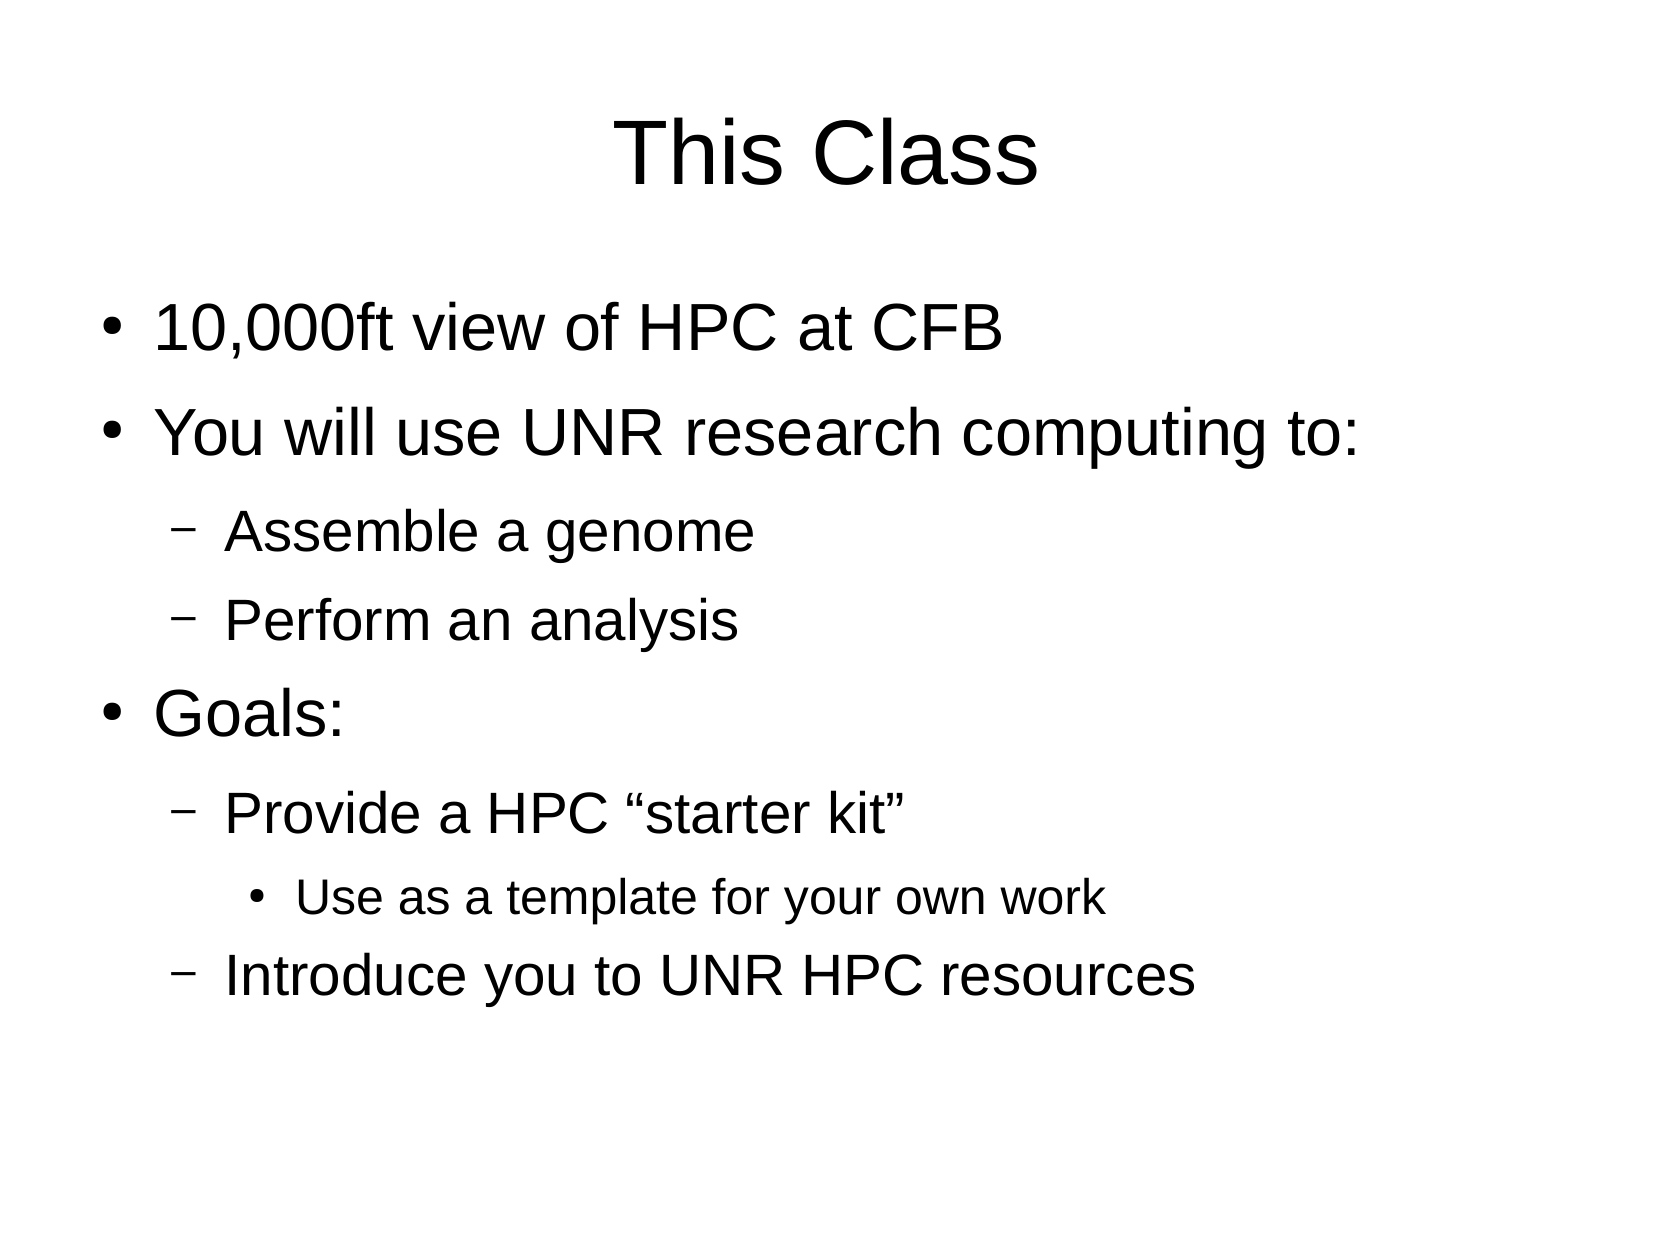

# This Class
10,000ft view of HPC at CFB
You will use UNR research computing to:
Assemble a genome
Perform an analysis
Goals:
Provide a HPC “starter kit”
Use as a template for your own work
Introduce you to UNR HPC resources